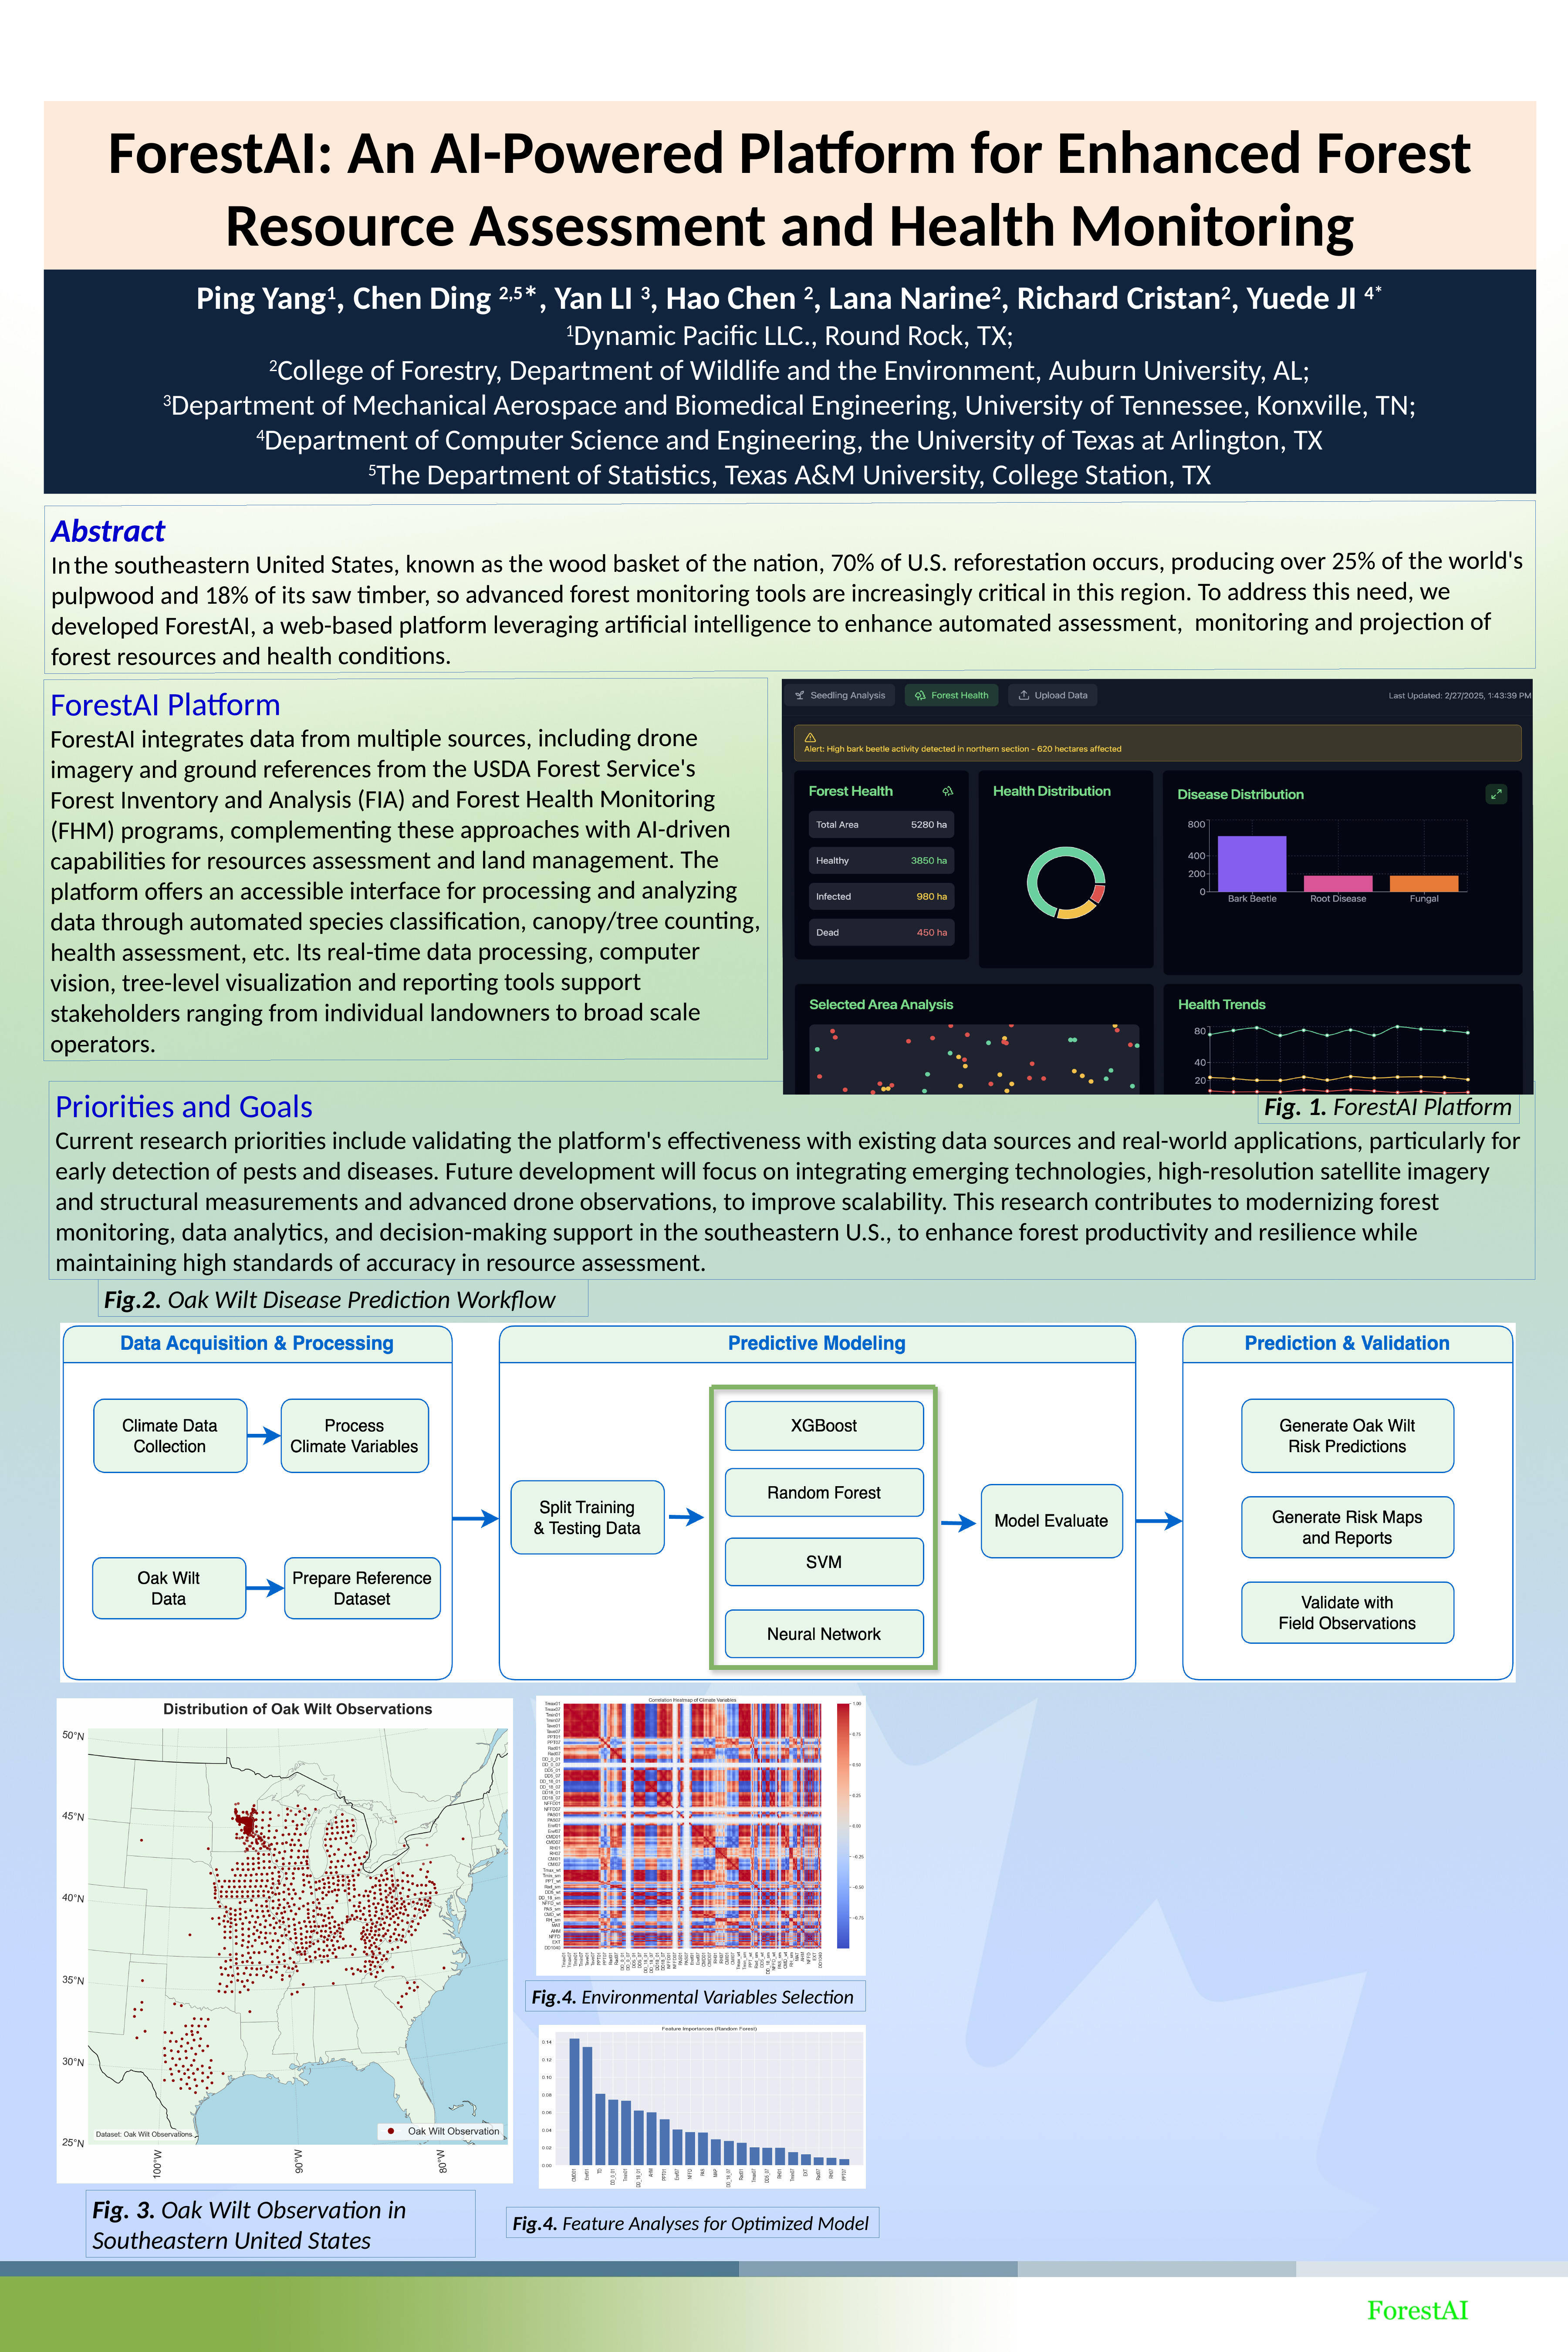

# ForestAI: An AI-Powered Platform for Enhanced Forest Resource Assessment and Health Monitoring
Ping Yang1, Chen Ding 2,5*, Yan LI 3, Hao Chen 2, Lana Narine2, Richard Cristan2, Yuede JI 4*
1Dynamic Pacific LLC., Round Rock, TX;
2College of Forestry, Department of Wildlife and the Environment, Auburn University, AL;
3Department of Mechanical Aerospace and Biomedical Engineering, University of Tennessee, Konxville, TN;
4Department of Computer Science and Engineering, the University of Texas at Arlington, TX
5The Department of Statistics, Texas A&M University, College Station, TX
Abstract
In the southeastern United States, known as the wood basket of the nation, 70% of U.S. reforestation occurs, producing over 25% of the world's pulpwood and 18% of its saw timber, so advanced forest monitoring tools are increasingly critical in this region. To address this need, we developed ForestAI, a web-based platform leveraging artificial intelligence to enhance automated assessment,  monitoring and projection of forest resources and health conditions.
ForestAI Platform
ForestAI integrates data from multiple sources, including drone imagery and ground references from the USDA Forest Service's Forest Inventory and Analysis (FIA) and Forest Health Monitoring (FHM) programs, complementing these approaches with AI-driven capabilities for resources assessment and land management. The platform offers an accessible interface for processing and analyzing data through automated species classification, canopy/tree counting, health assessment, etc. Its real-time data processing, computer vision, tree-level visualization and reporting tools support stakeholders ranging from individual landowners to broad scale operators.
Priorities and Goals
Current research priorities include validating the platform's effectiveness with existing data sources and real-world applications, particularly for early detection of pests and diseases. Future development will focus on integrating emerging technologies, high-resolution satellite imagery and structural measurements and advanced drone observations, to improve scalability. This research contributes to modernizing forest monitoring, data analytics, and decision-making support in the southeastern U.S., to enhance forest productivity and resilience while maintaining high standards of accuracy in resource assessment.
Fig. 1. ForestAI Platform
Fig.2. Oak Wilt Disease Prediction Workflow
Fig.4. Environmental Variables Selection
Fig. 3. Oak Wilt Observation in Southeastern United States
Fig.4. Feature Analyses for Optimized Model